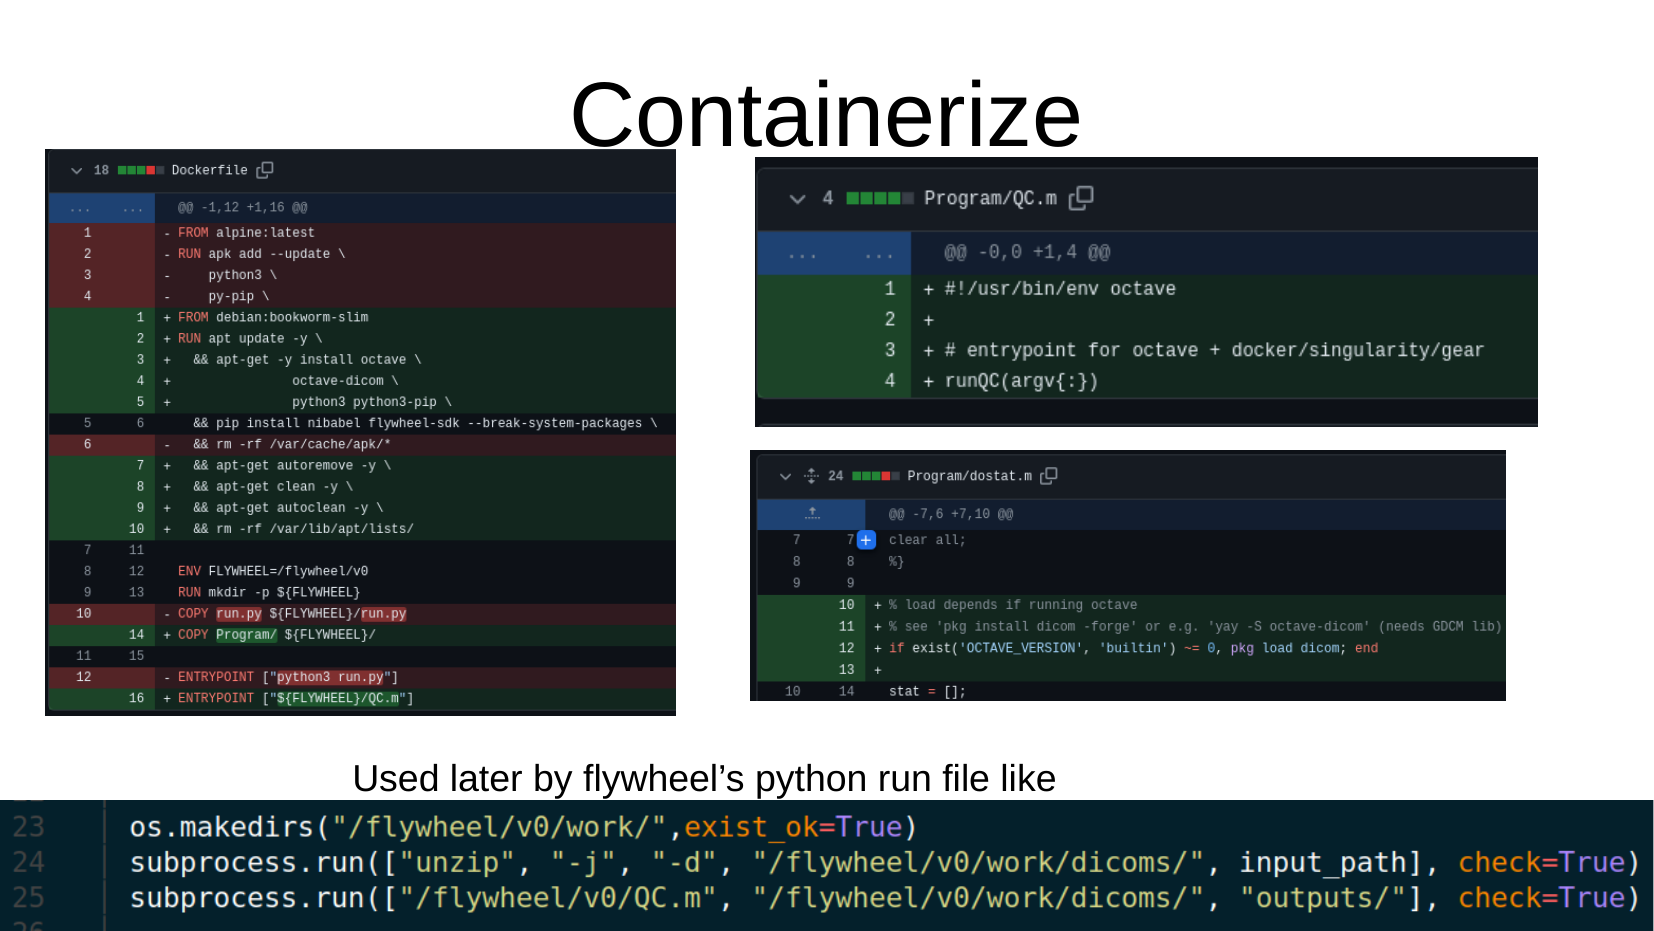

# Containerize
Used later by flywheel’s python run file like